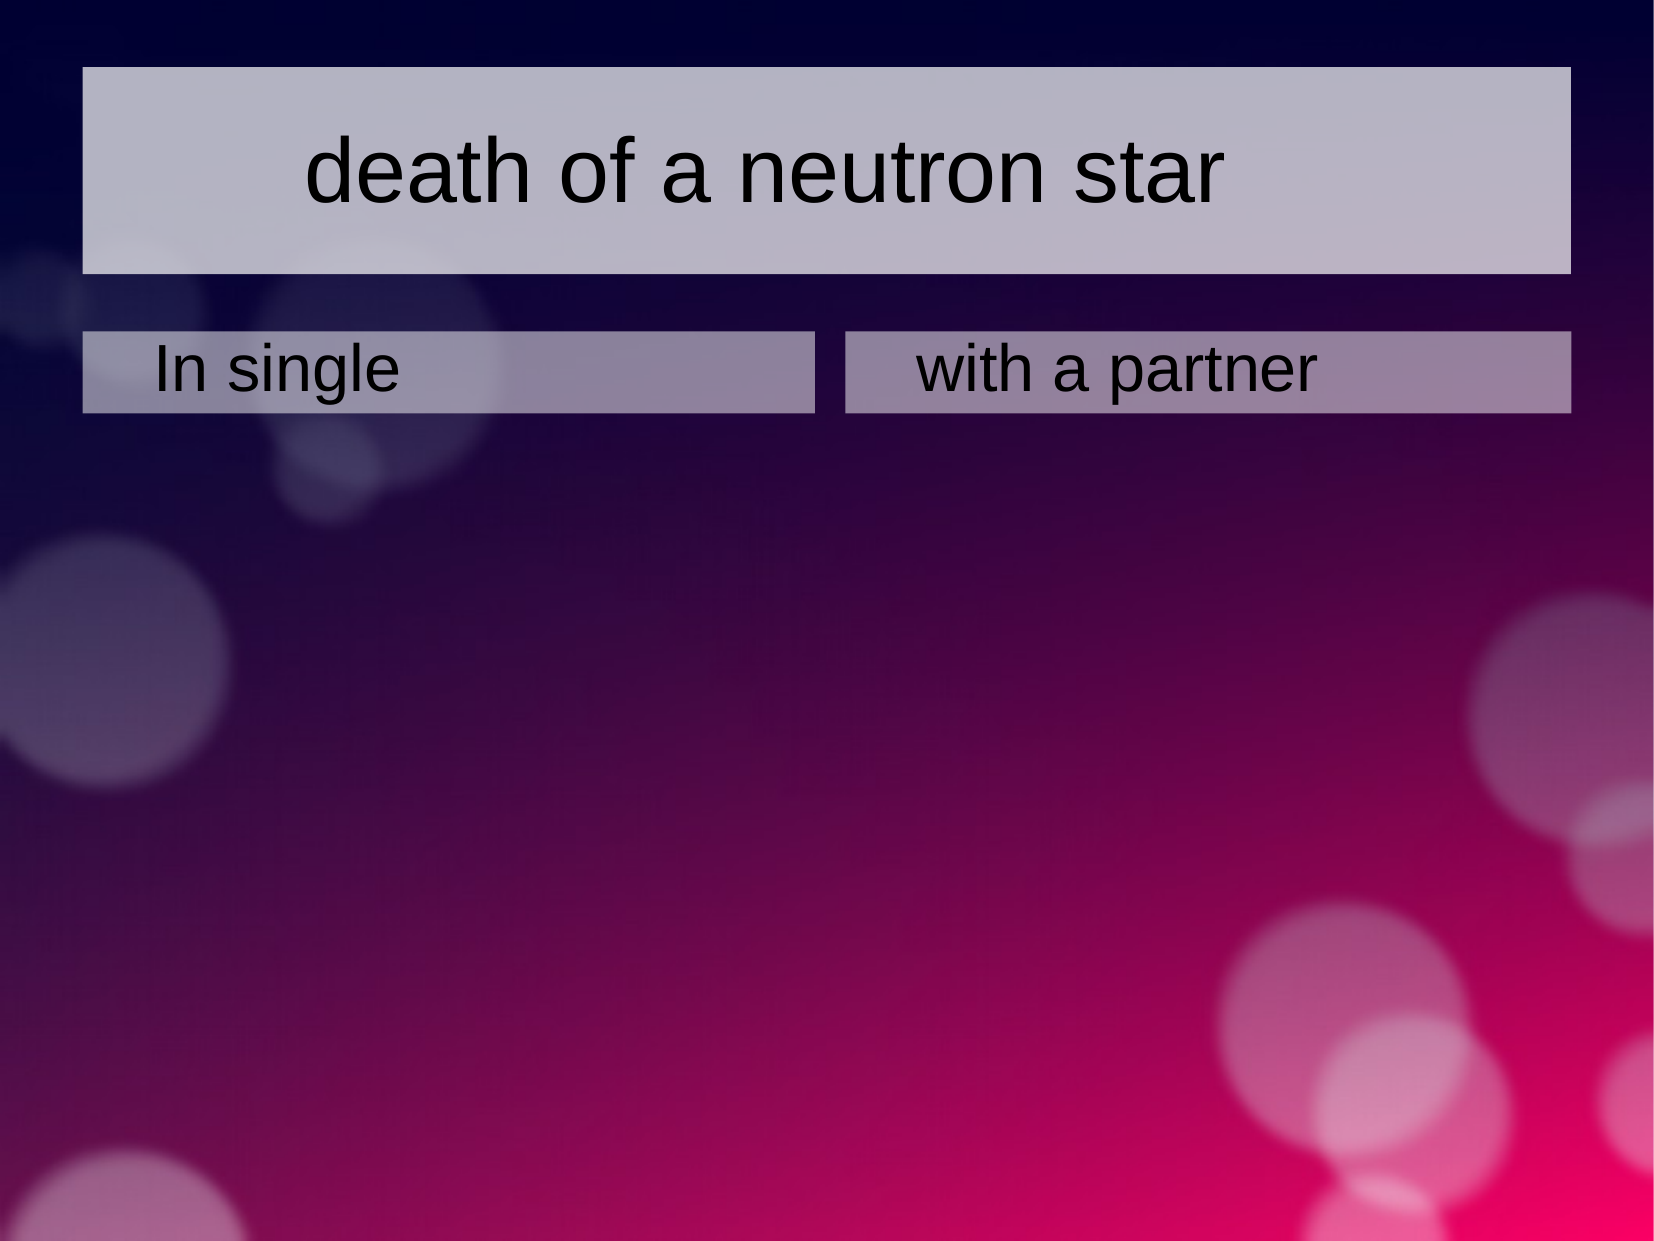

# death of a neutron star
In single
with a partner